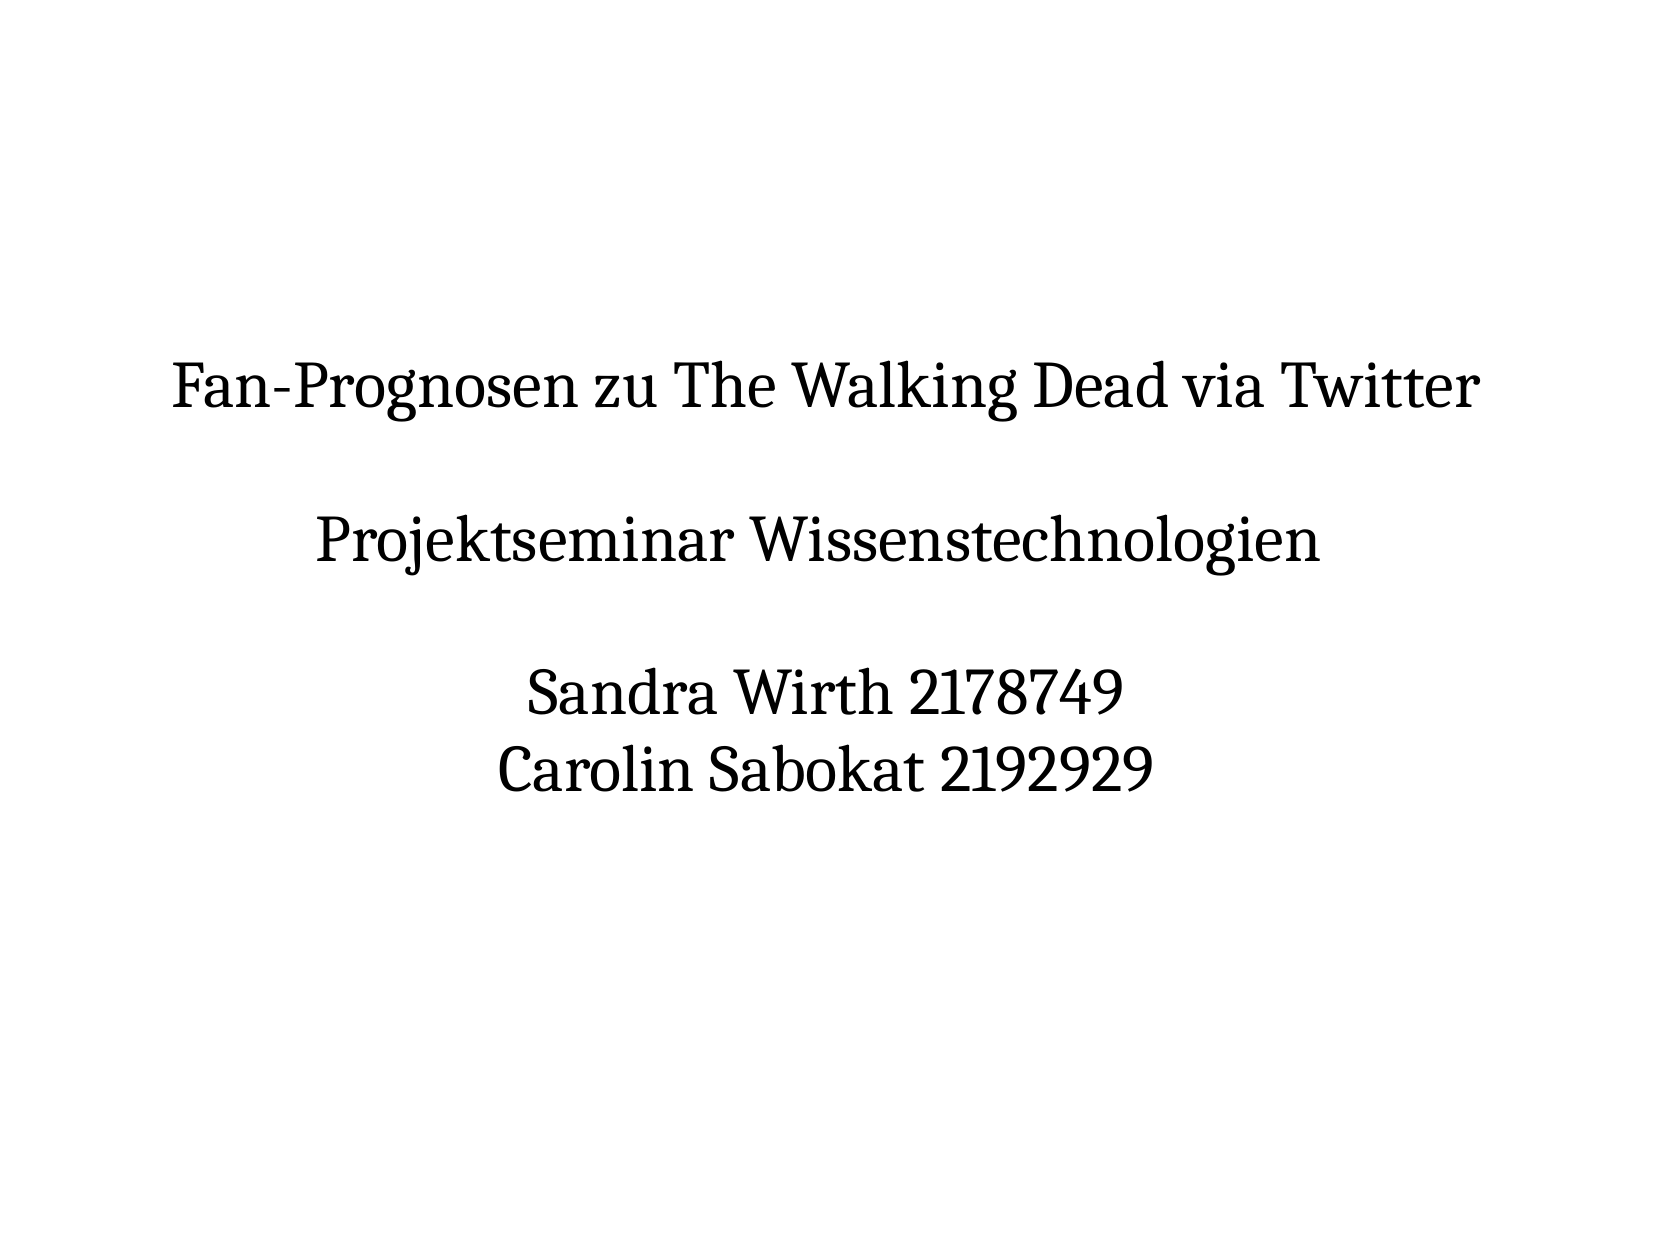

# Fan-Prognosen zu The Walking Dead via Twitter
Projektseminar Wissenstechnologien
Sandra Wirth 2178749
Carolin Sabokat 2192929